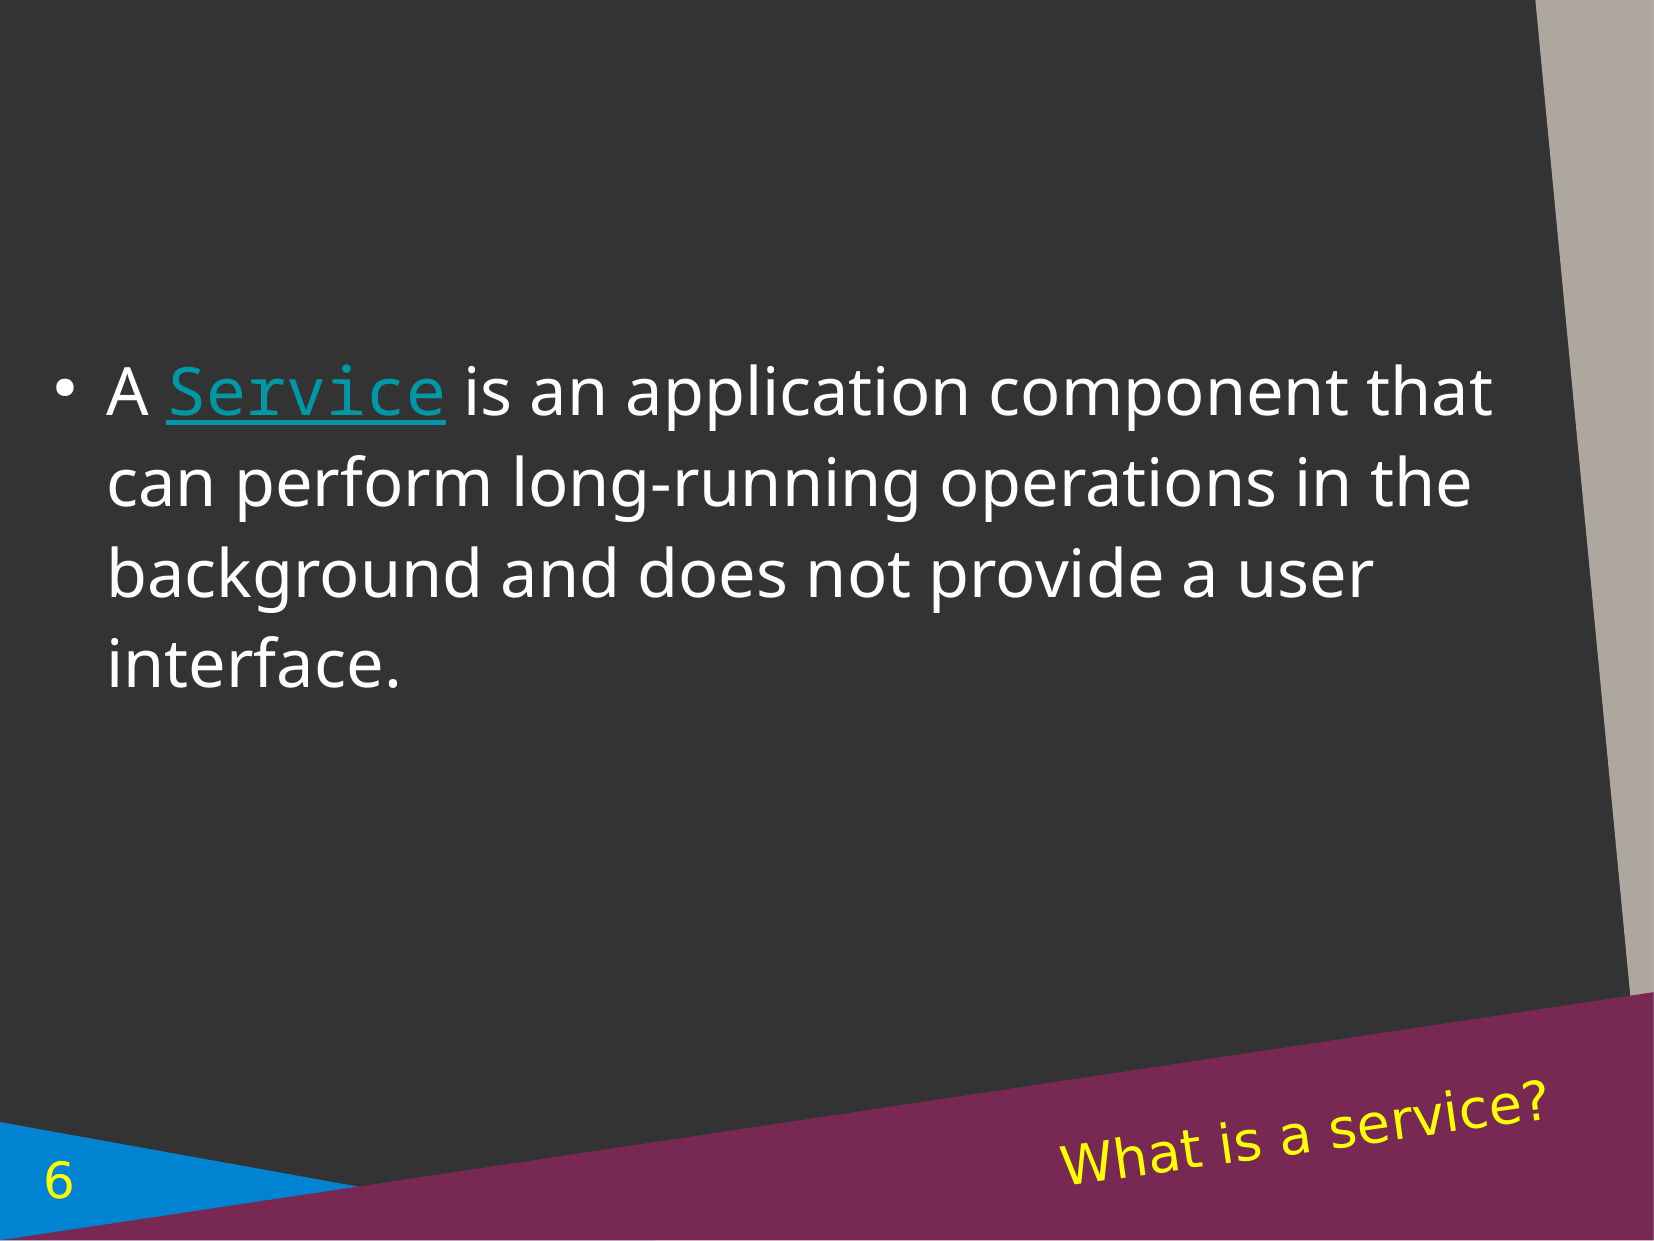

A Service is an application component that can perform long-running operations in the background and does not provide a user interface.
# What is a service?
6